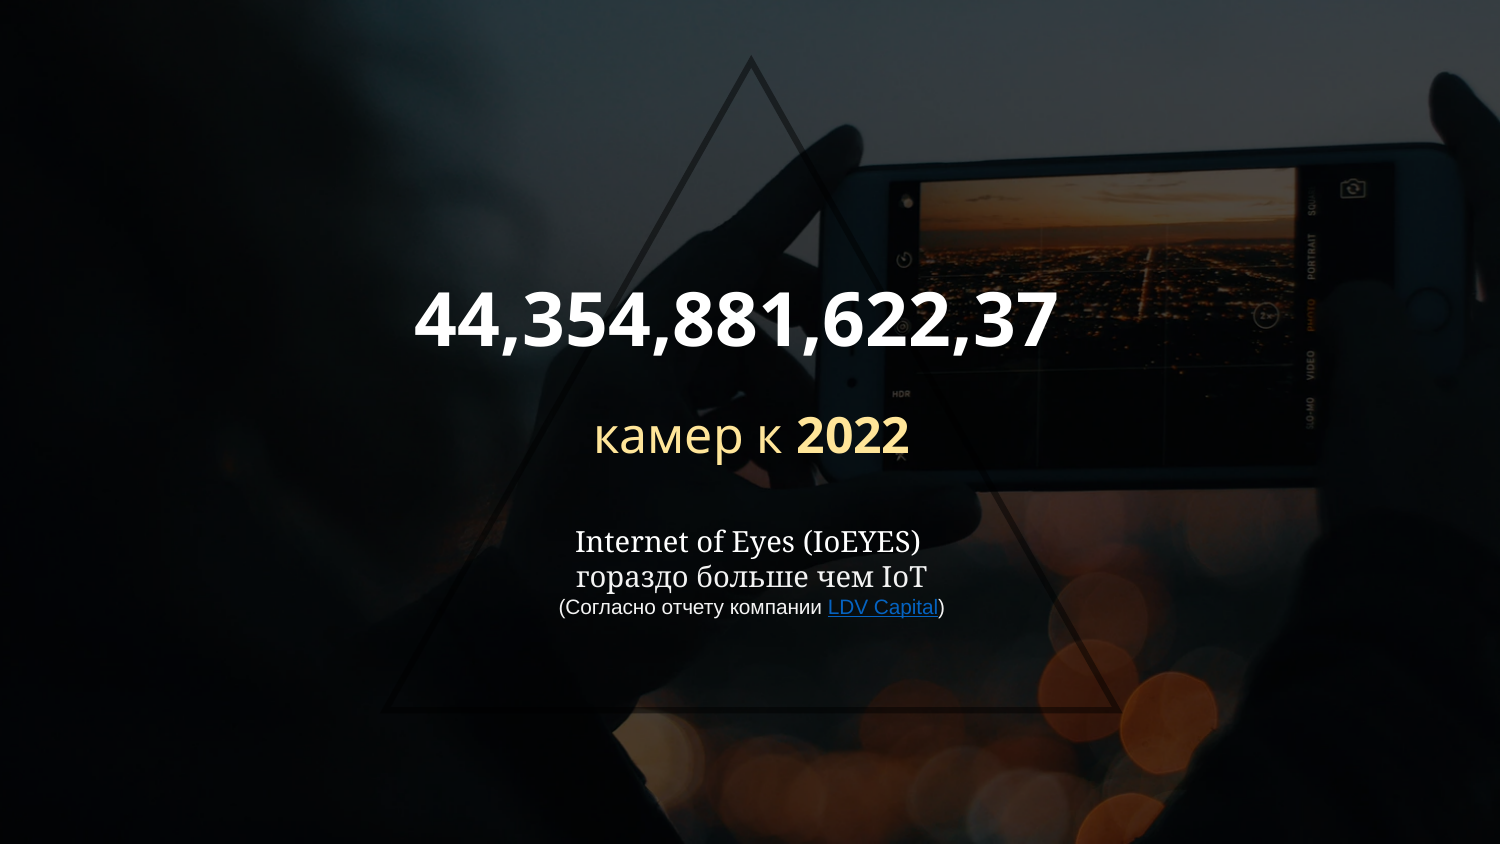

44,354,881,622,37
камер к 2022
Internet of Eyes (IoEYES)
гораздо больше чем IoT
(Согласно отчету компании LDV Capital)